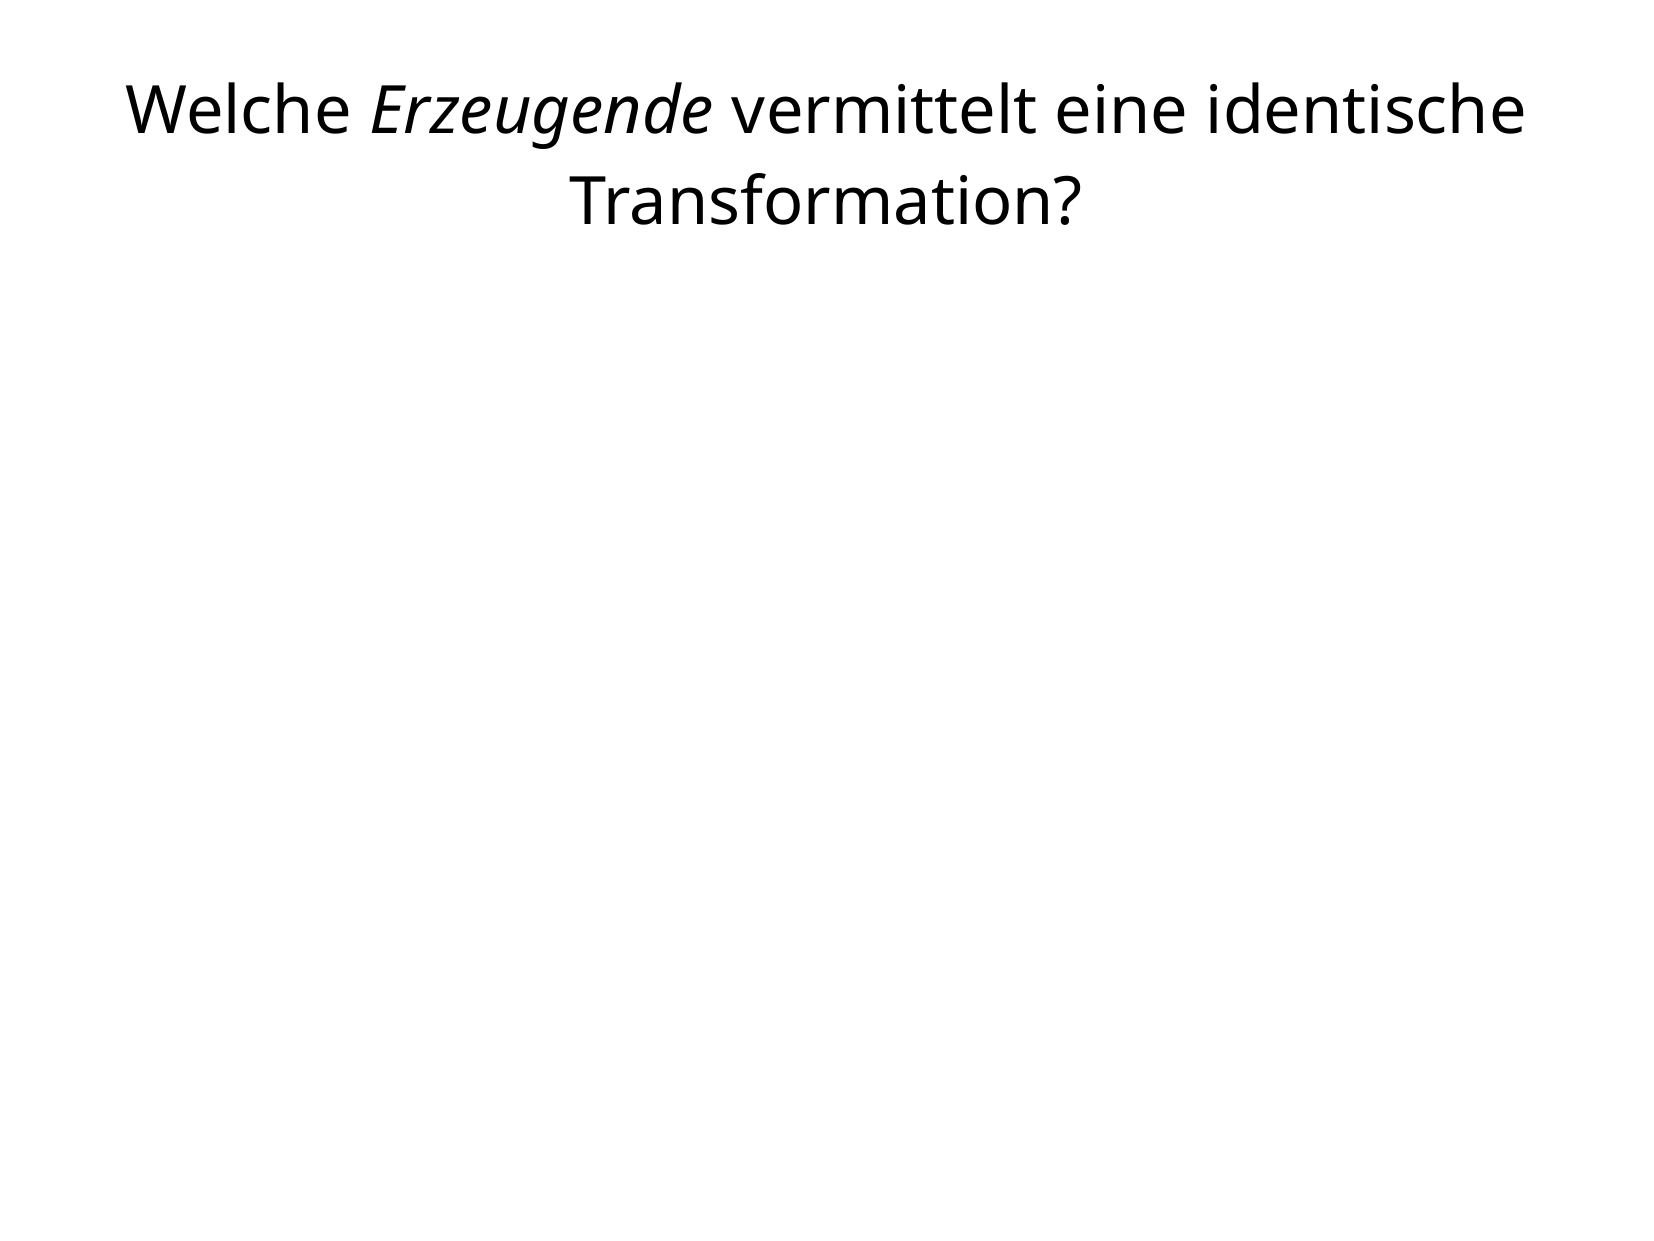

# Welche Erzeugende vermittelt eine identische Transformation?